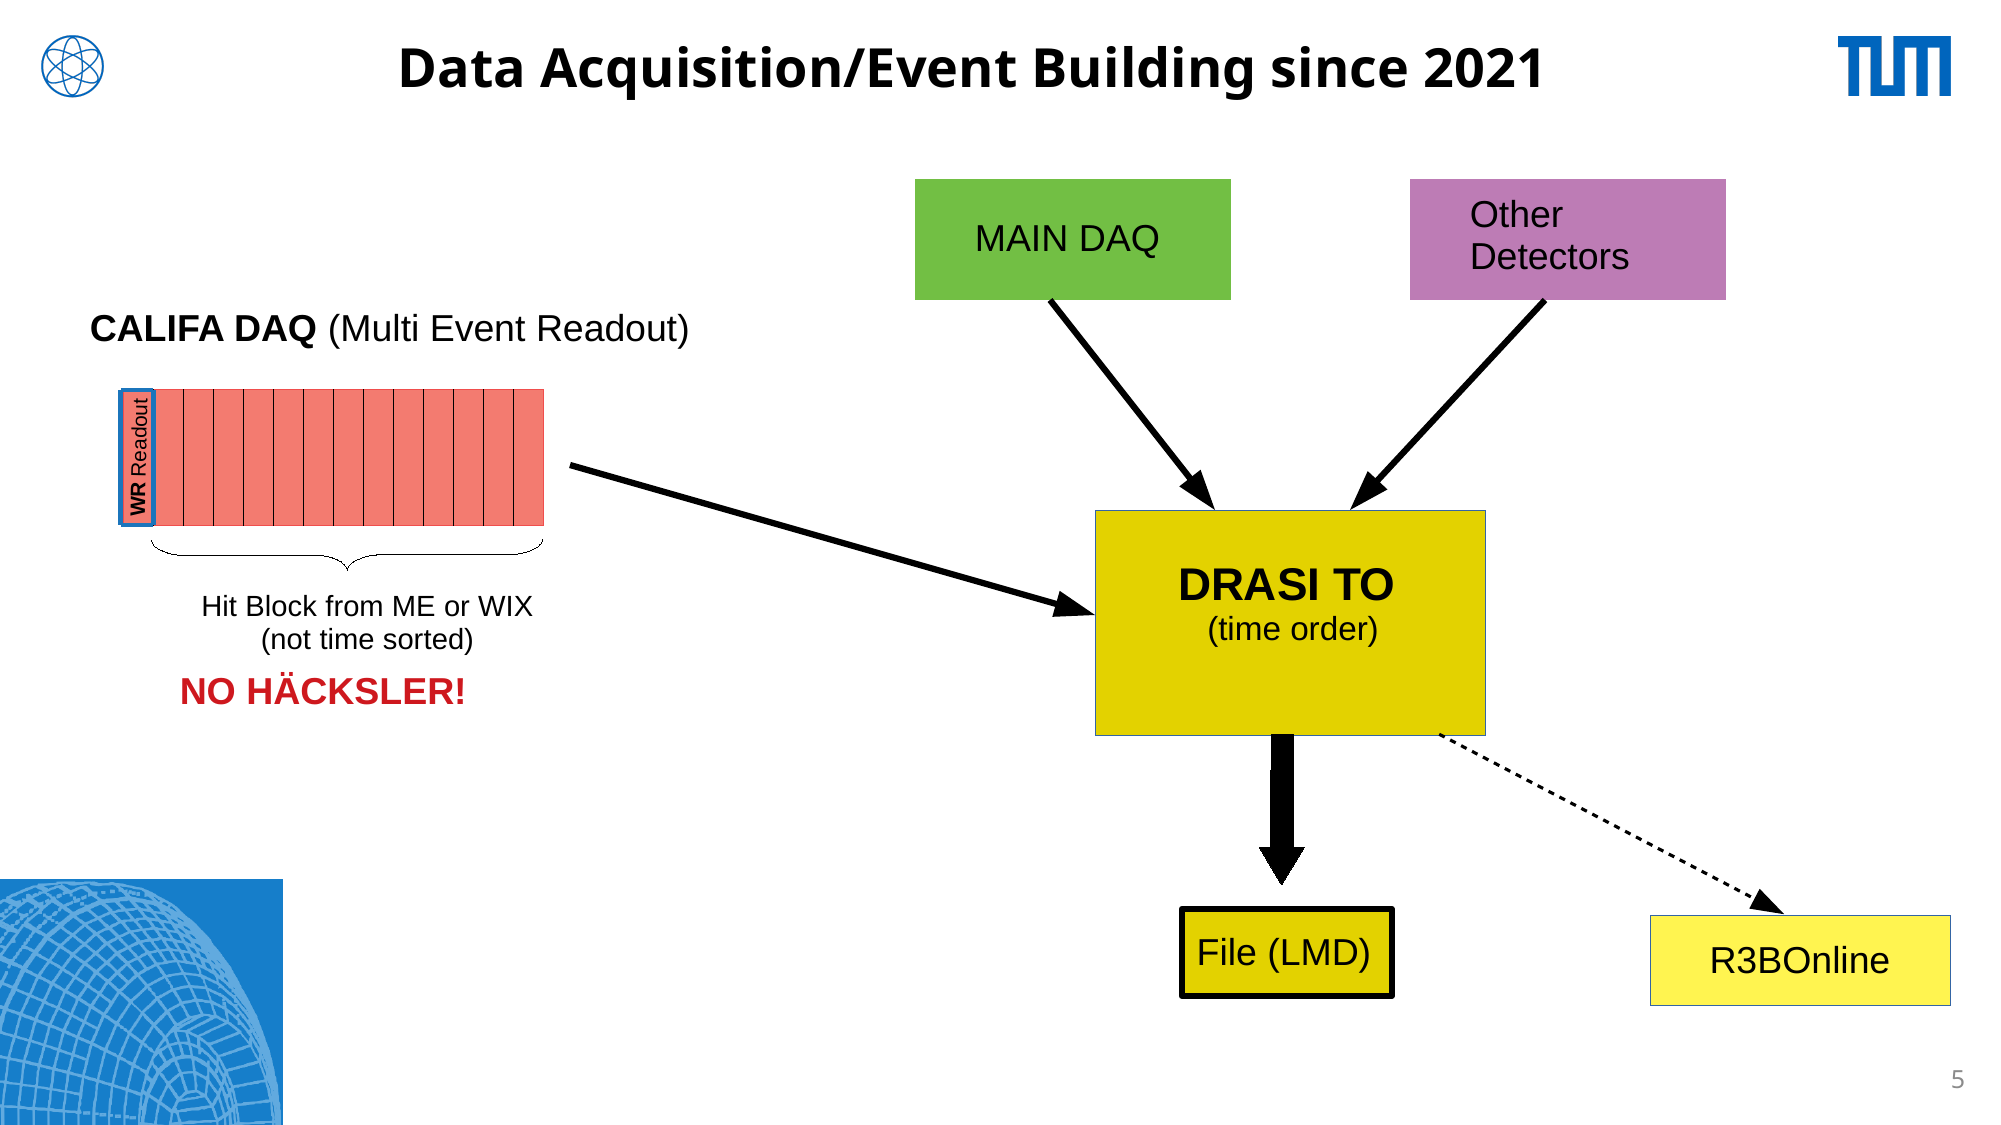

# Data Acquisition/Event Building since 2021
MAIN DAQ
Other Detectors
CALIFA DAQ (Multi Event Readout)
Hit Block from ME or WIX (not time sorted)
WR Readout
DRASI TO
(time order)
NO HÄCKSLER!
File (LMD)
R3BOnline
5